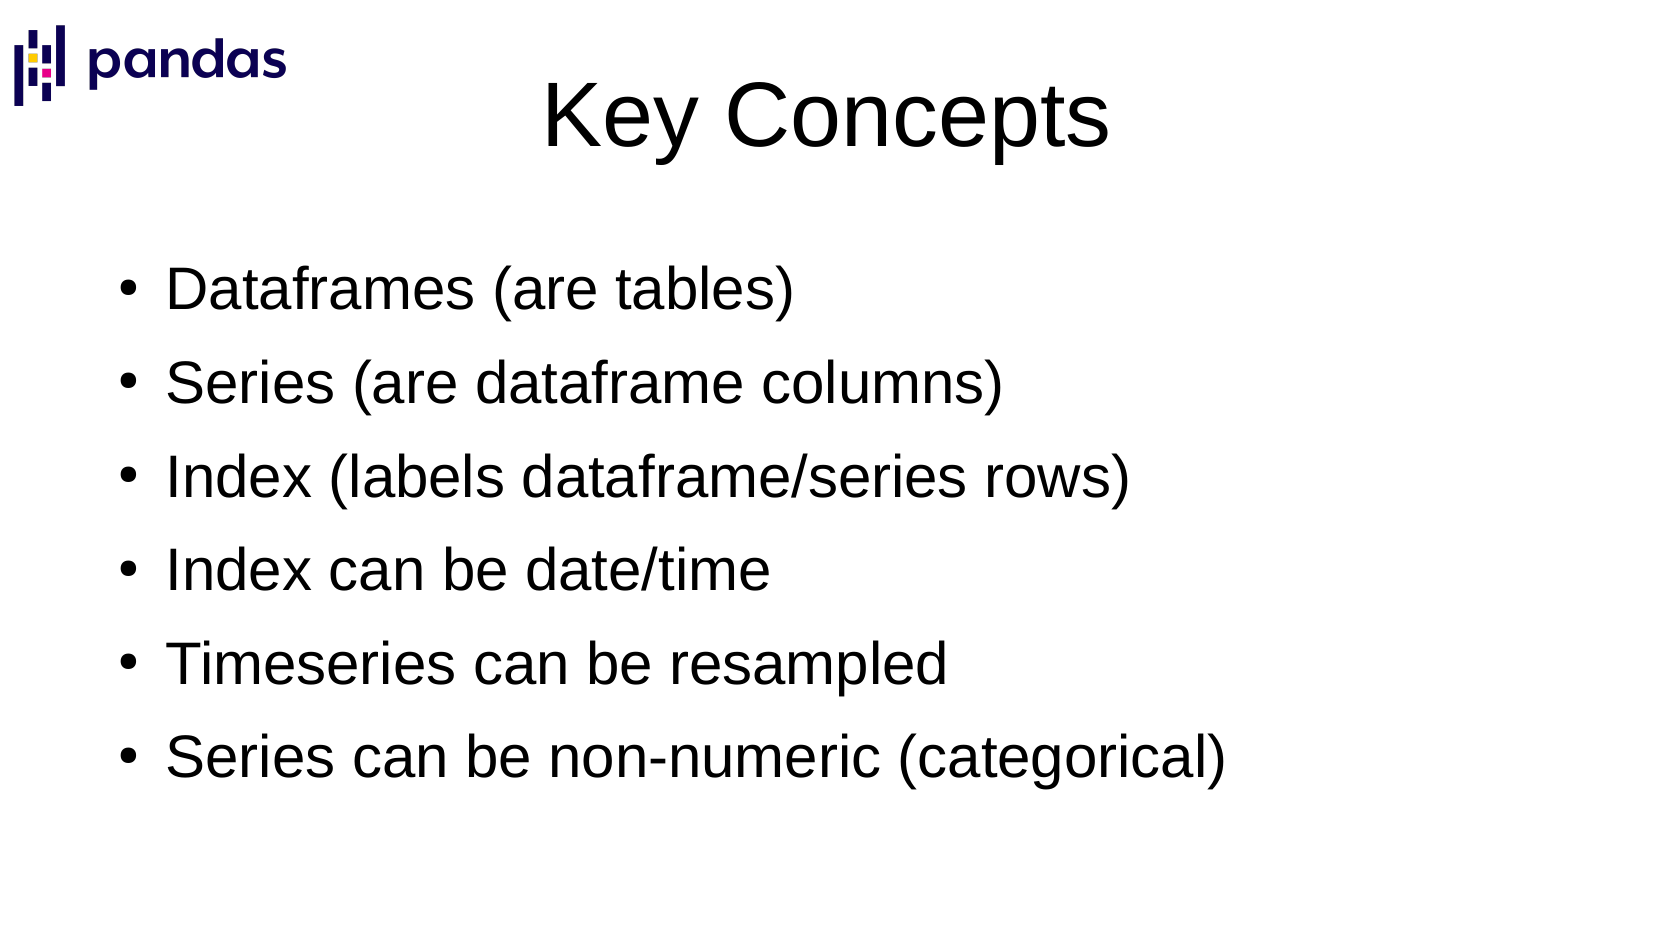

# Key Concepts
Dataframes (are tables)
Series (are dataframe columns)
Index (labels dataframe/series rows)
Index can be date/time
Timeseries can be resampled
Series can be non-numeric (categorical)